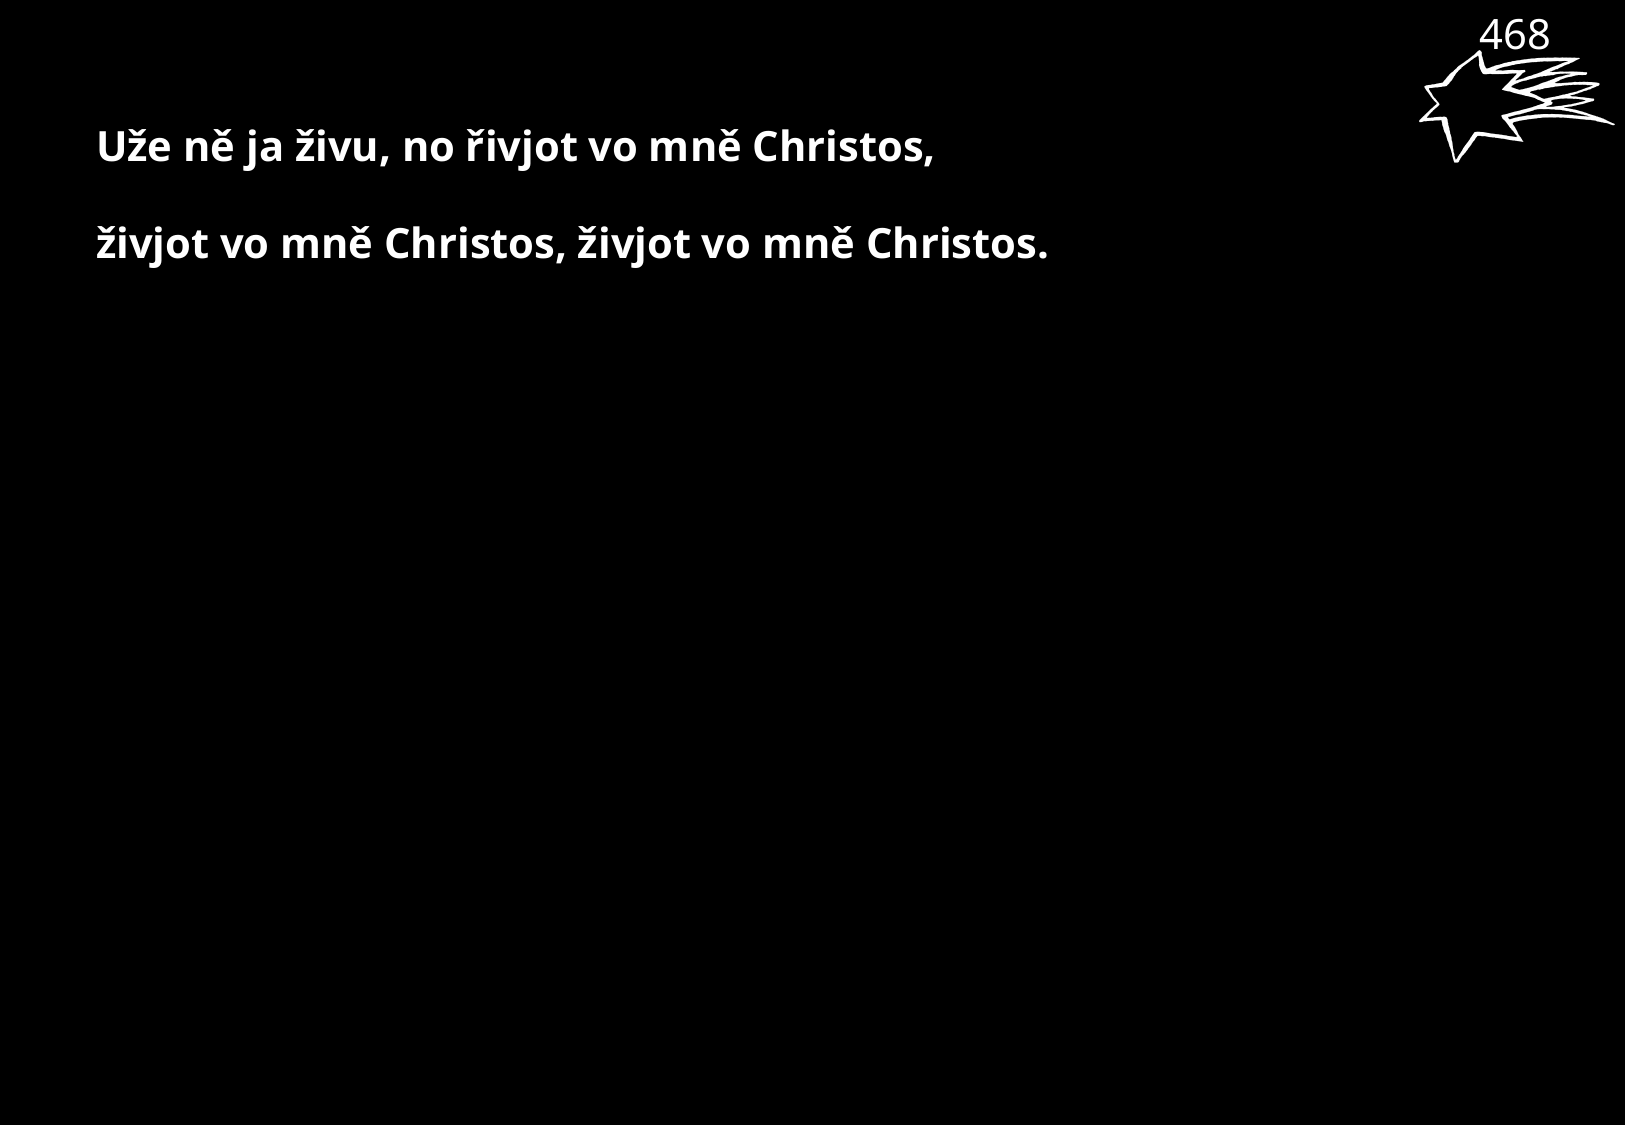

468
# Uže ně ja živu, no řivjot vo mně Christos,
živjot vo mně Christos, živjot vo mně Christos.